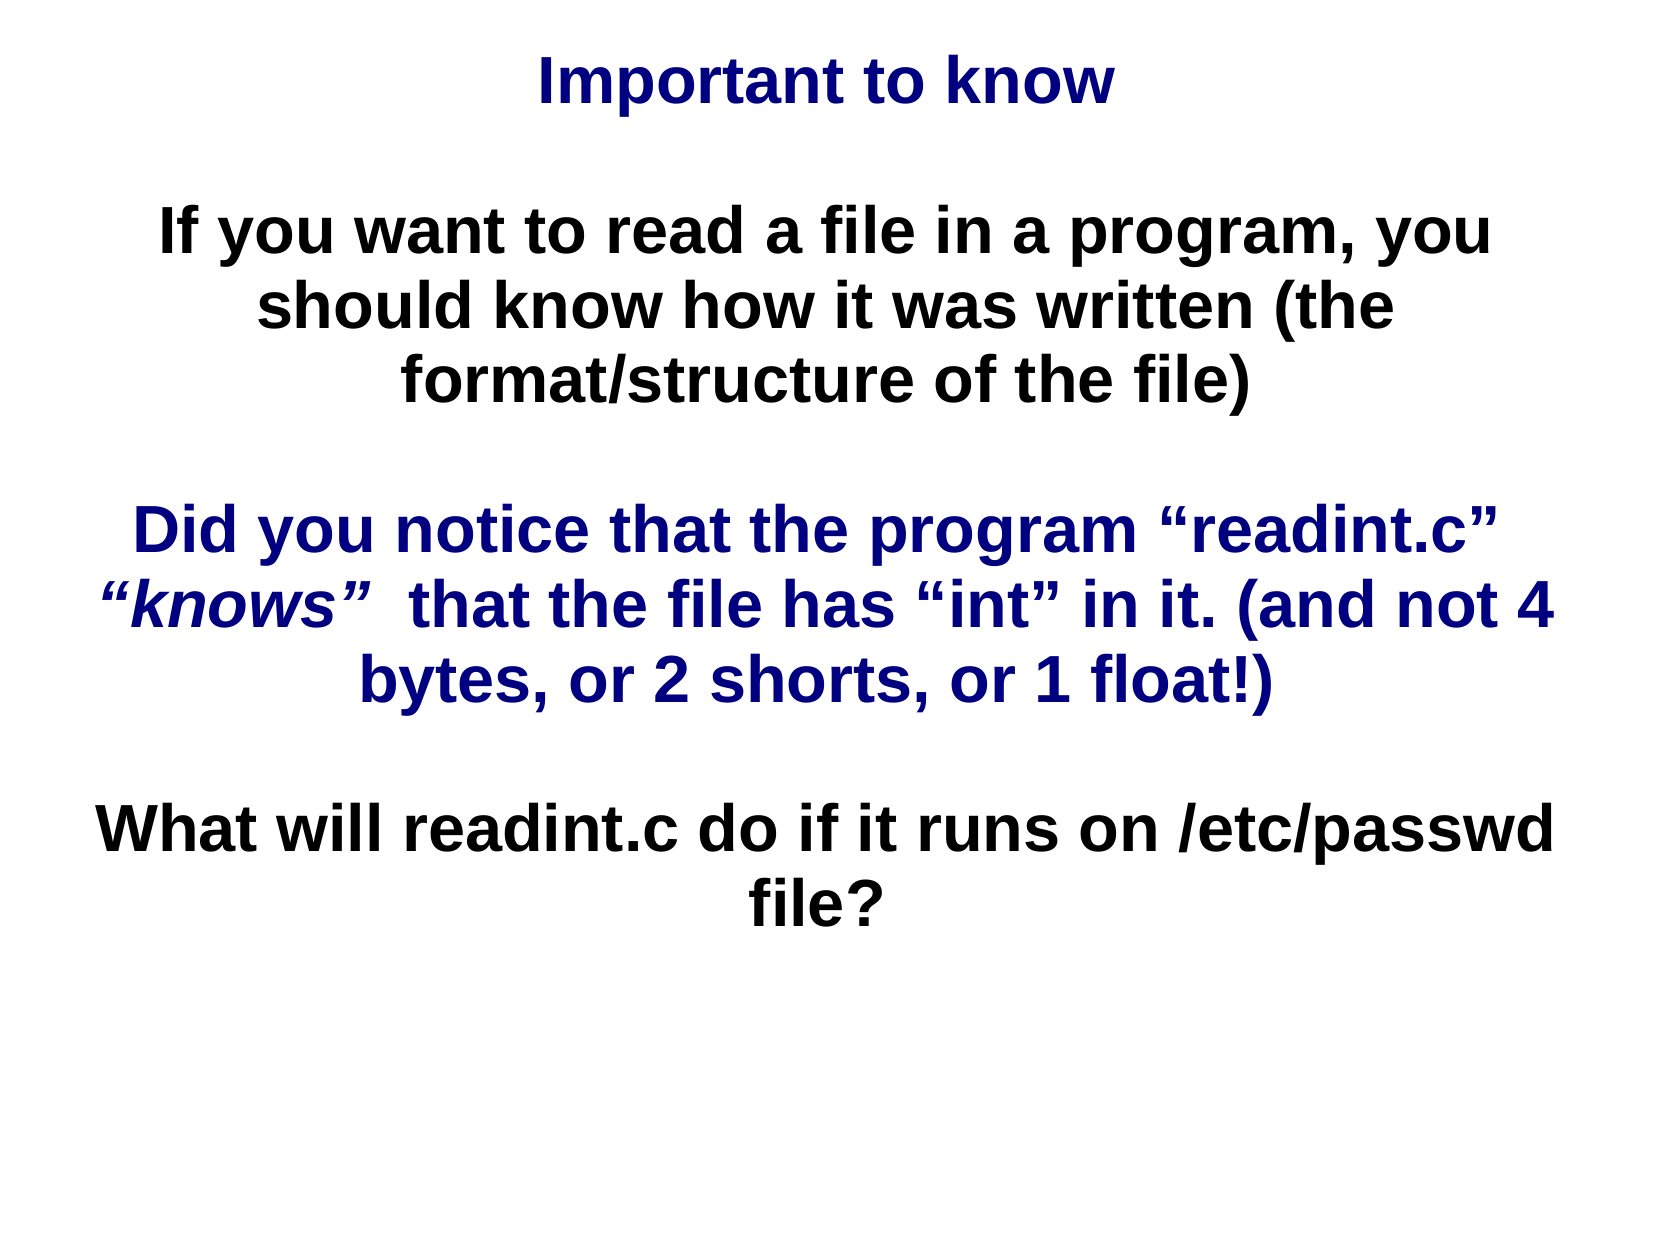

# Important to know
If you want to read a file in a program, you should know how it was written (the format/structure of the file)
Did you notice that the program “readint.c” “knows” that the file has “int” in it. (and not 4 bytes, or 2 shorts, or 1 float!)
What will readint.c do if it runs on /etc/passwd file?